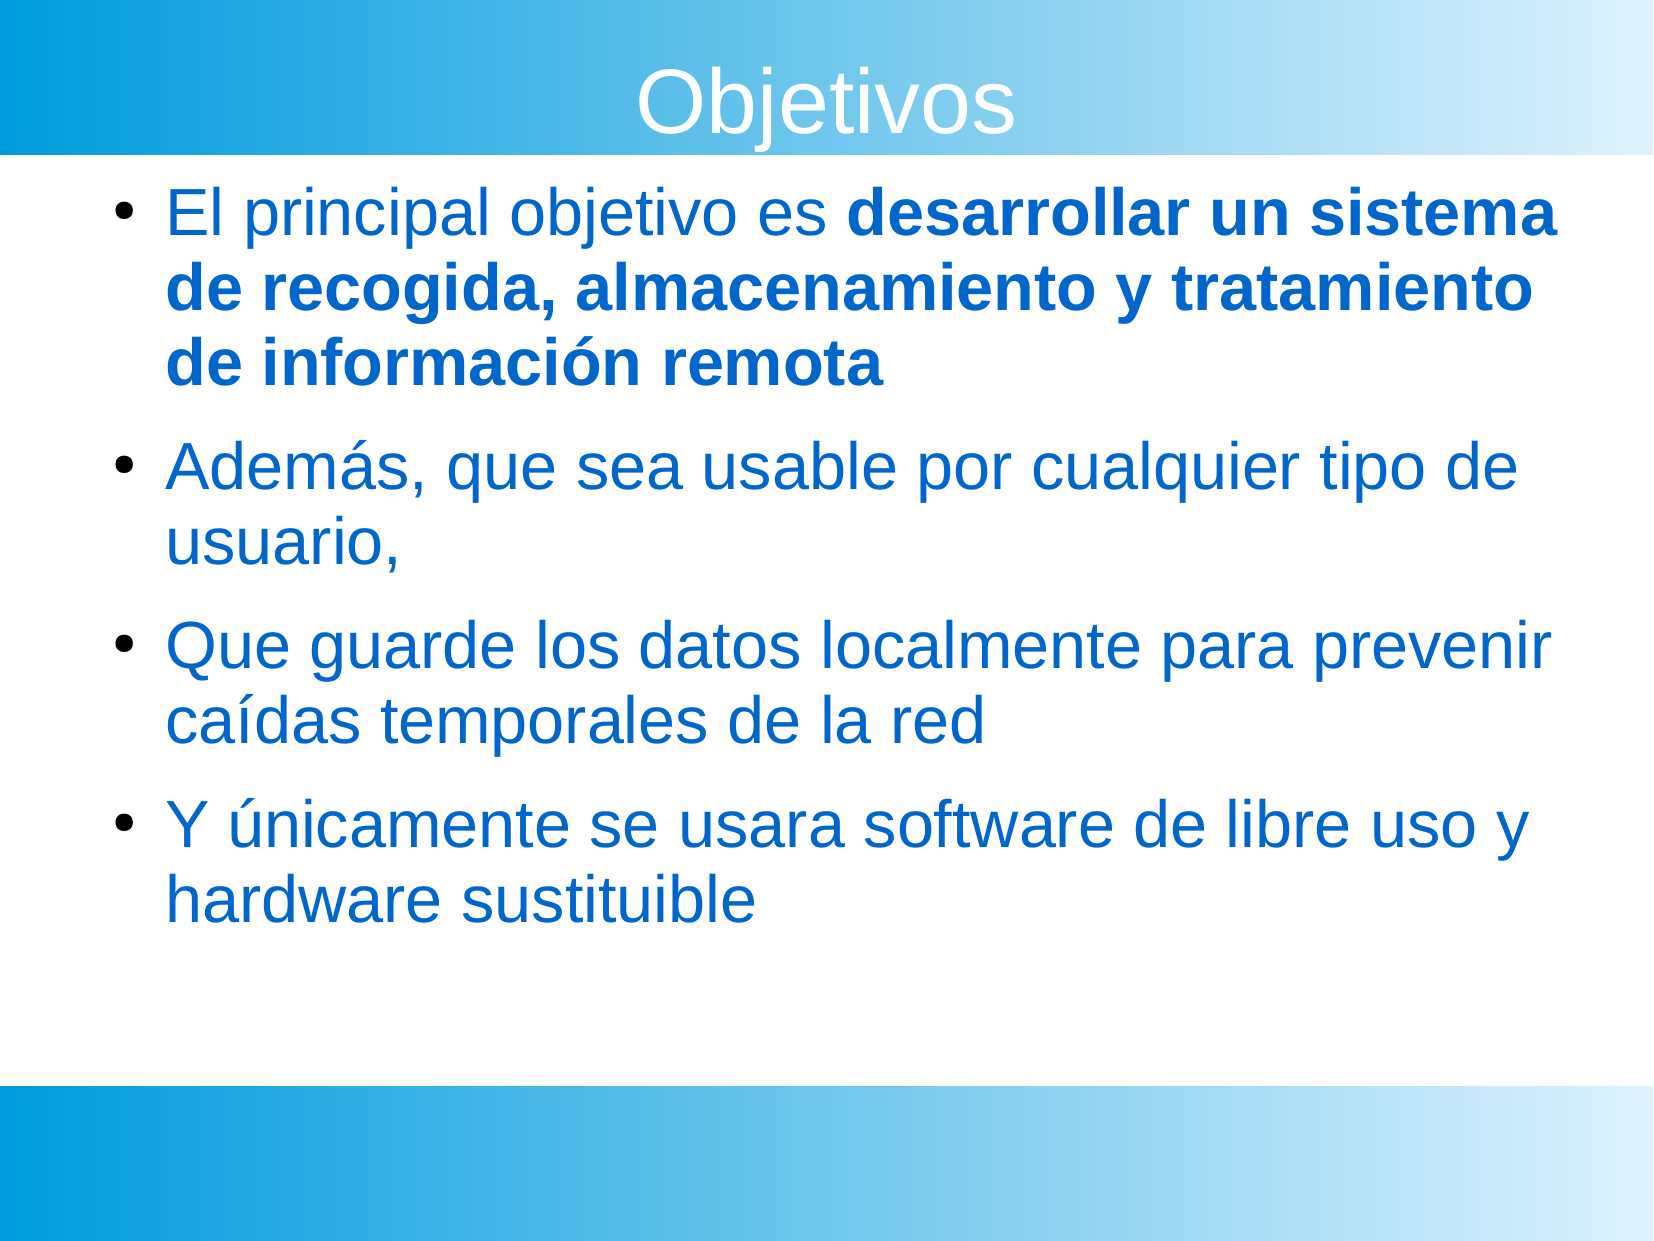

# Objetivos
El principal objetivo es desarrollar un sistema de recogida, almacenamiento y tratamiento de información remota
Además, que sea usable por cualquier tipo de usuario,
Que guarde los datos localmente para prevenir caídas temporales de la red
Y únicamente se usara software de libre uso y hardware sustituible